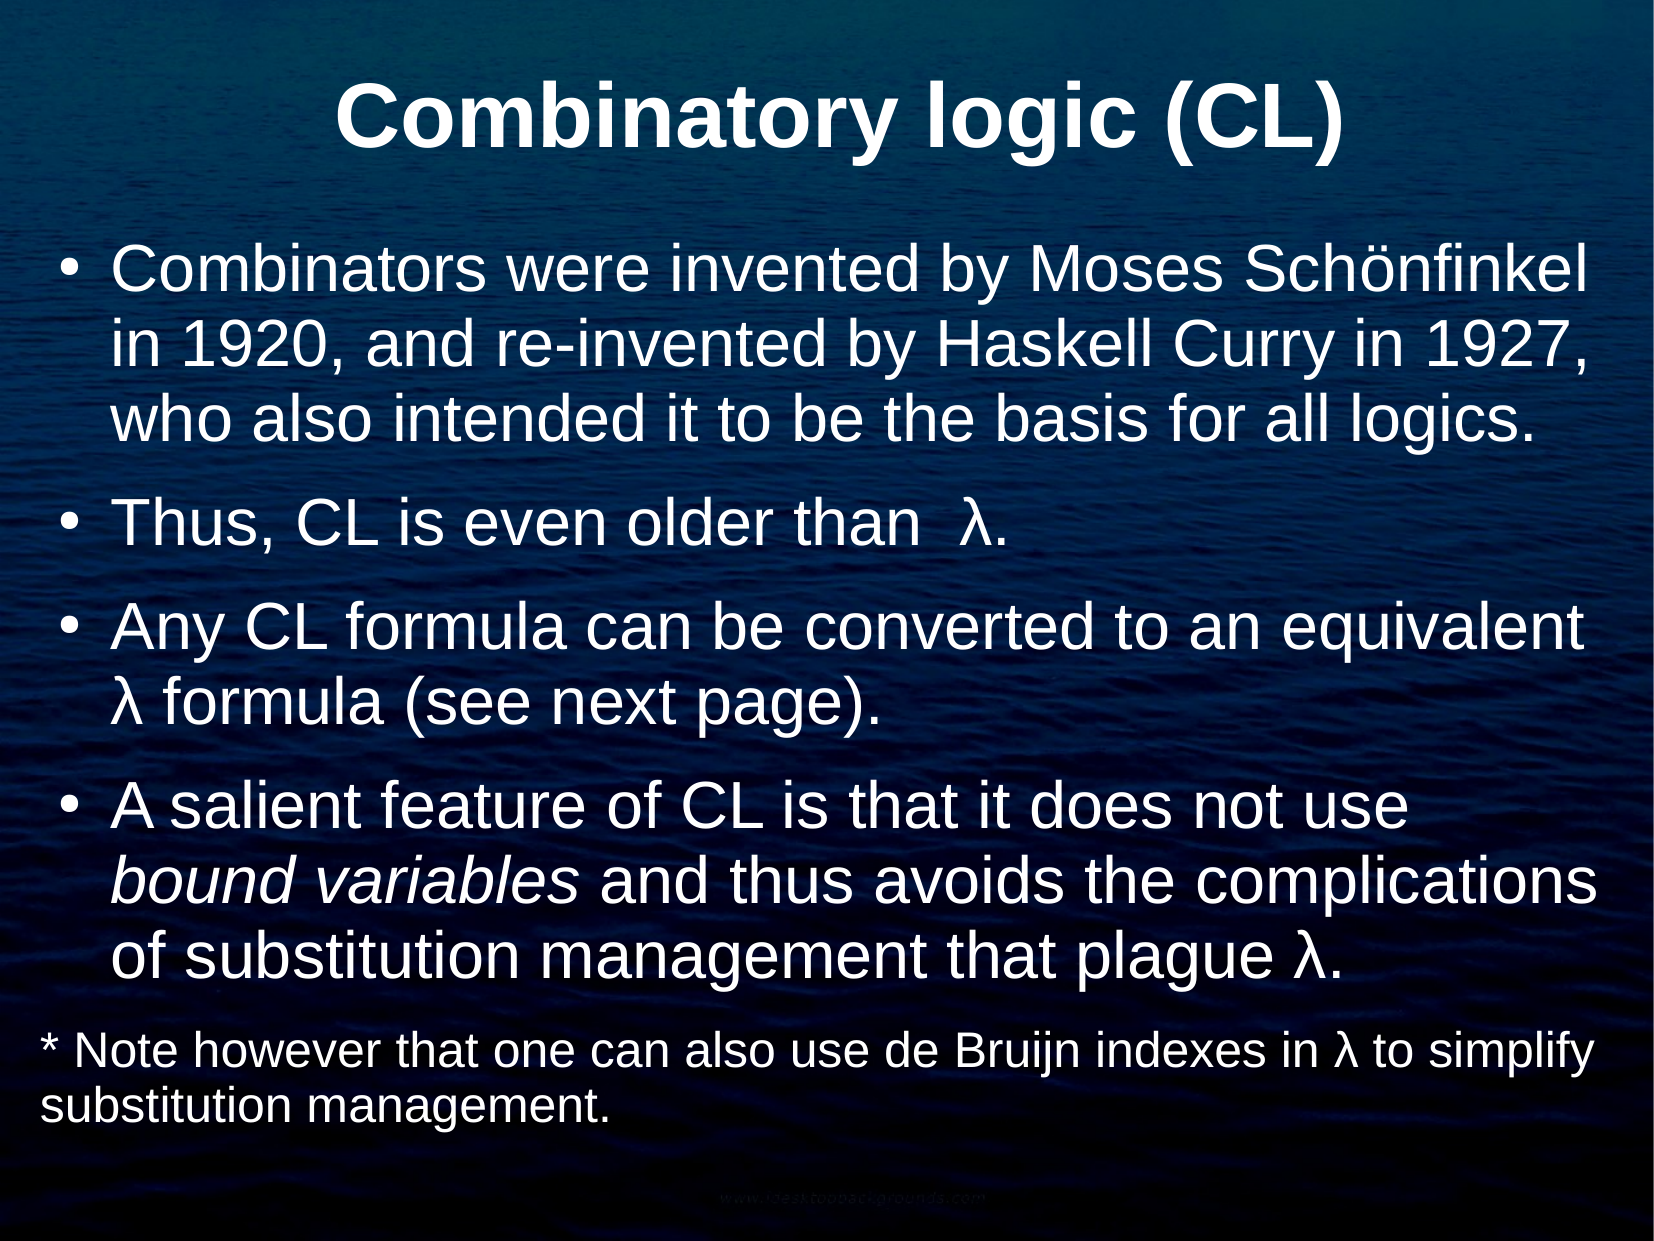

# Combinatory logic (CL)
Combinators were invented by Moses Schönfinkel in 1920, and re-invented by Haskell Curry in 1927, who also intended it to be the basis for all logics.
Thus, CL is even older than λ.
Any CL formula can be converted to an equivalent λ formula (see next page).
A salient feature of CL is that it does not use bound variables and thus avoids the complications of substitution management that plague λ.
* Note however that one can also use de Bruijn indexes in λ to simplify substitution management.